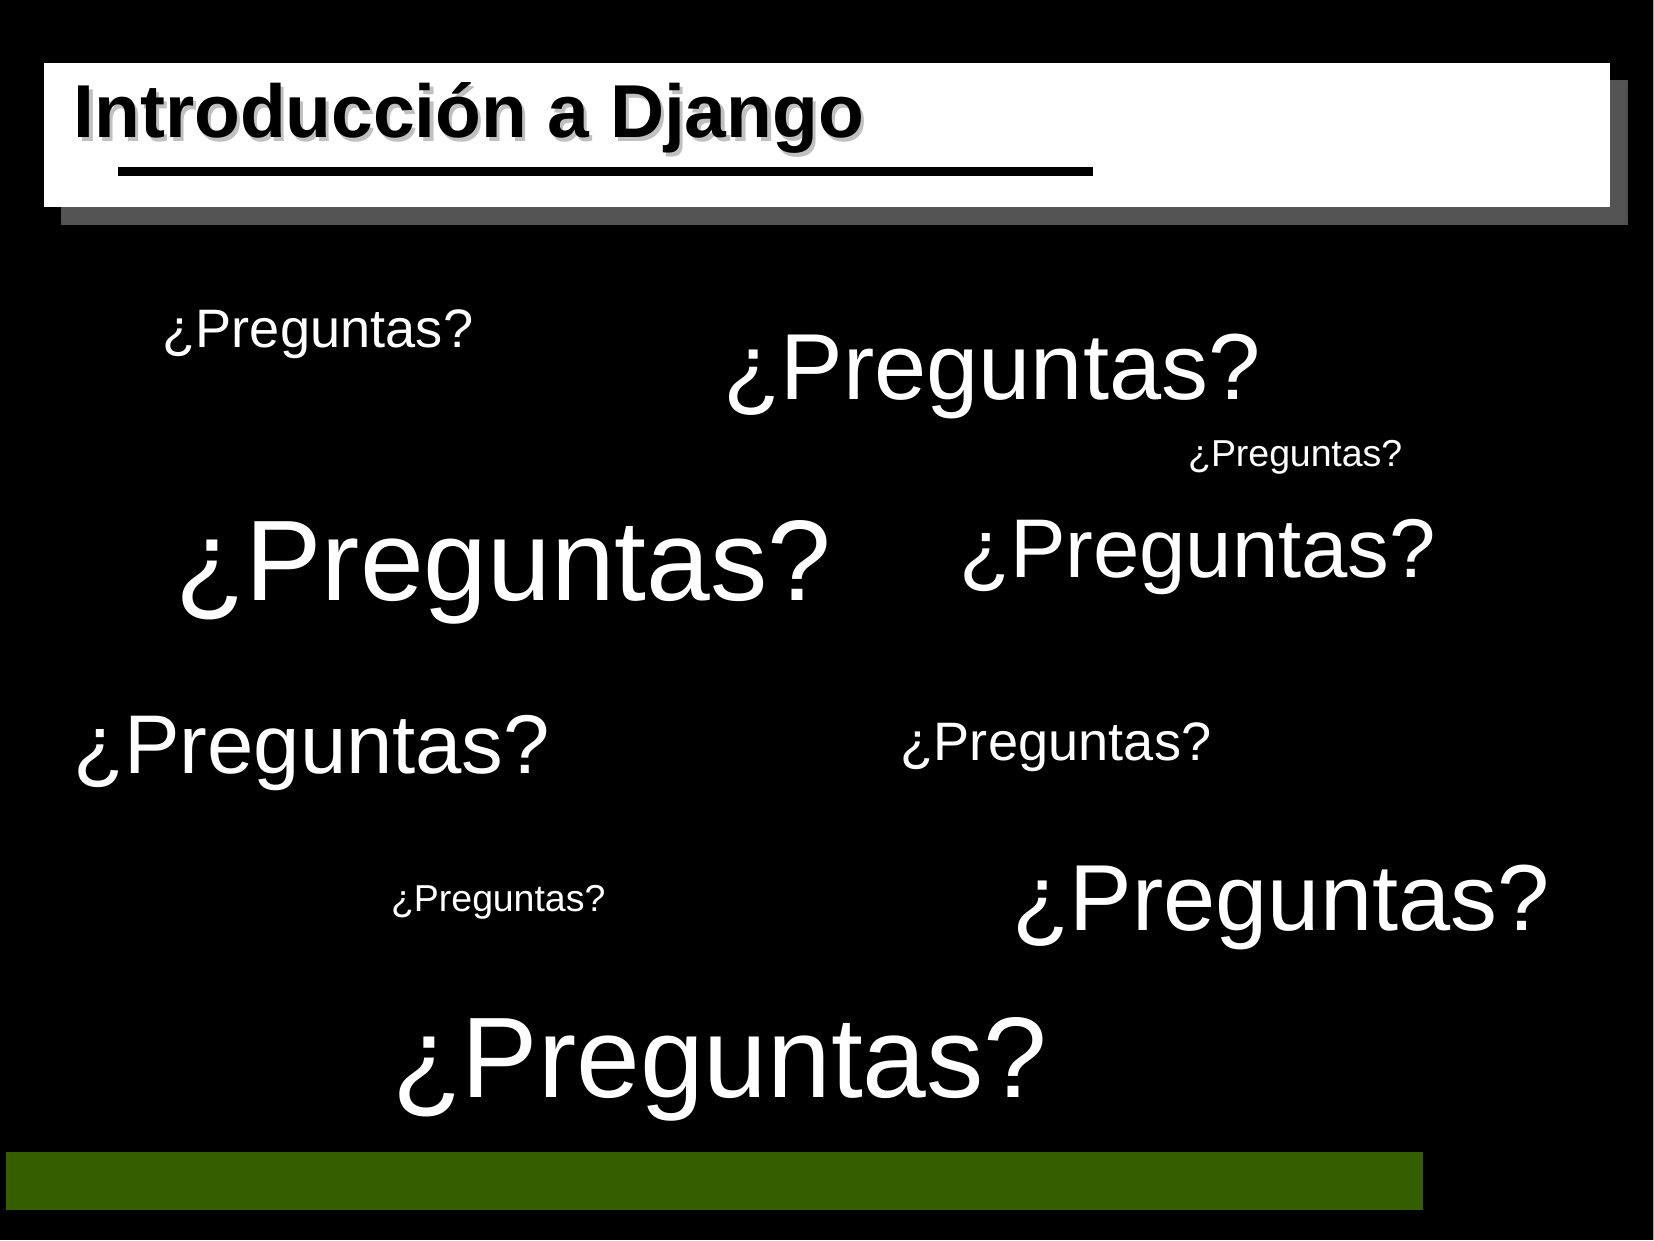

Introducción a Django
¿Preguntas?
¿Preguntas?
¿Preguntas?
¿Preguntas?
¿Preguntas?
¿Preguntas?
¿Preguntas?
¿Preguntas?
¿Preguntas?
¿Preguntas?